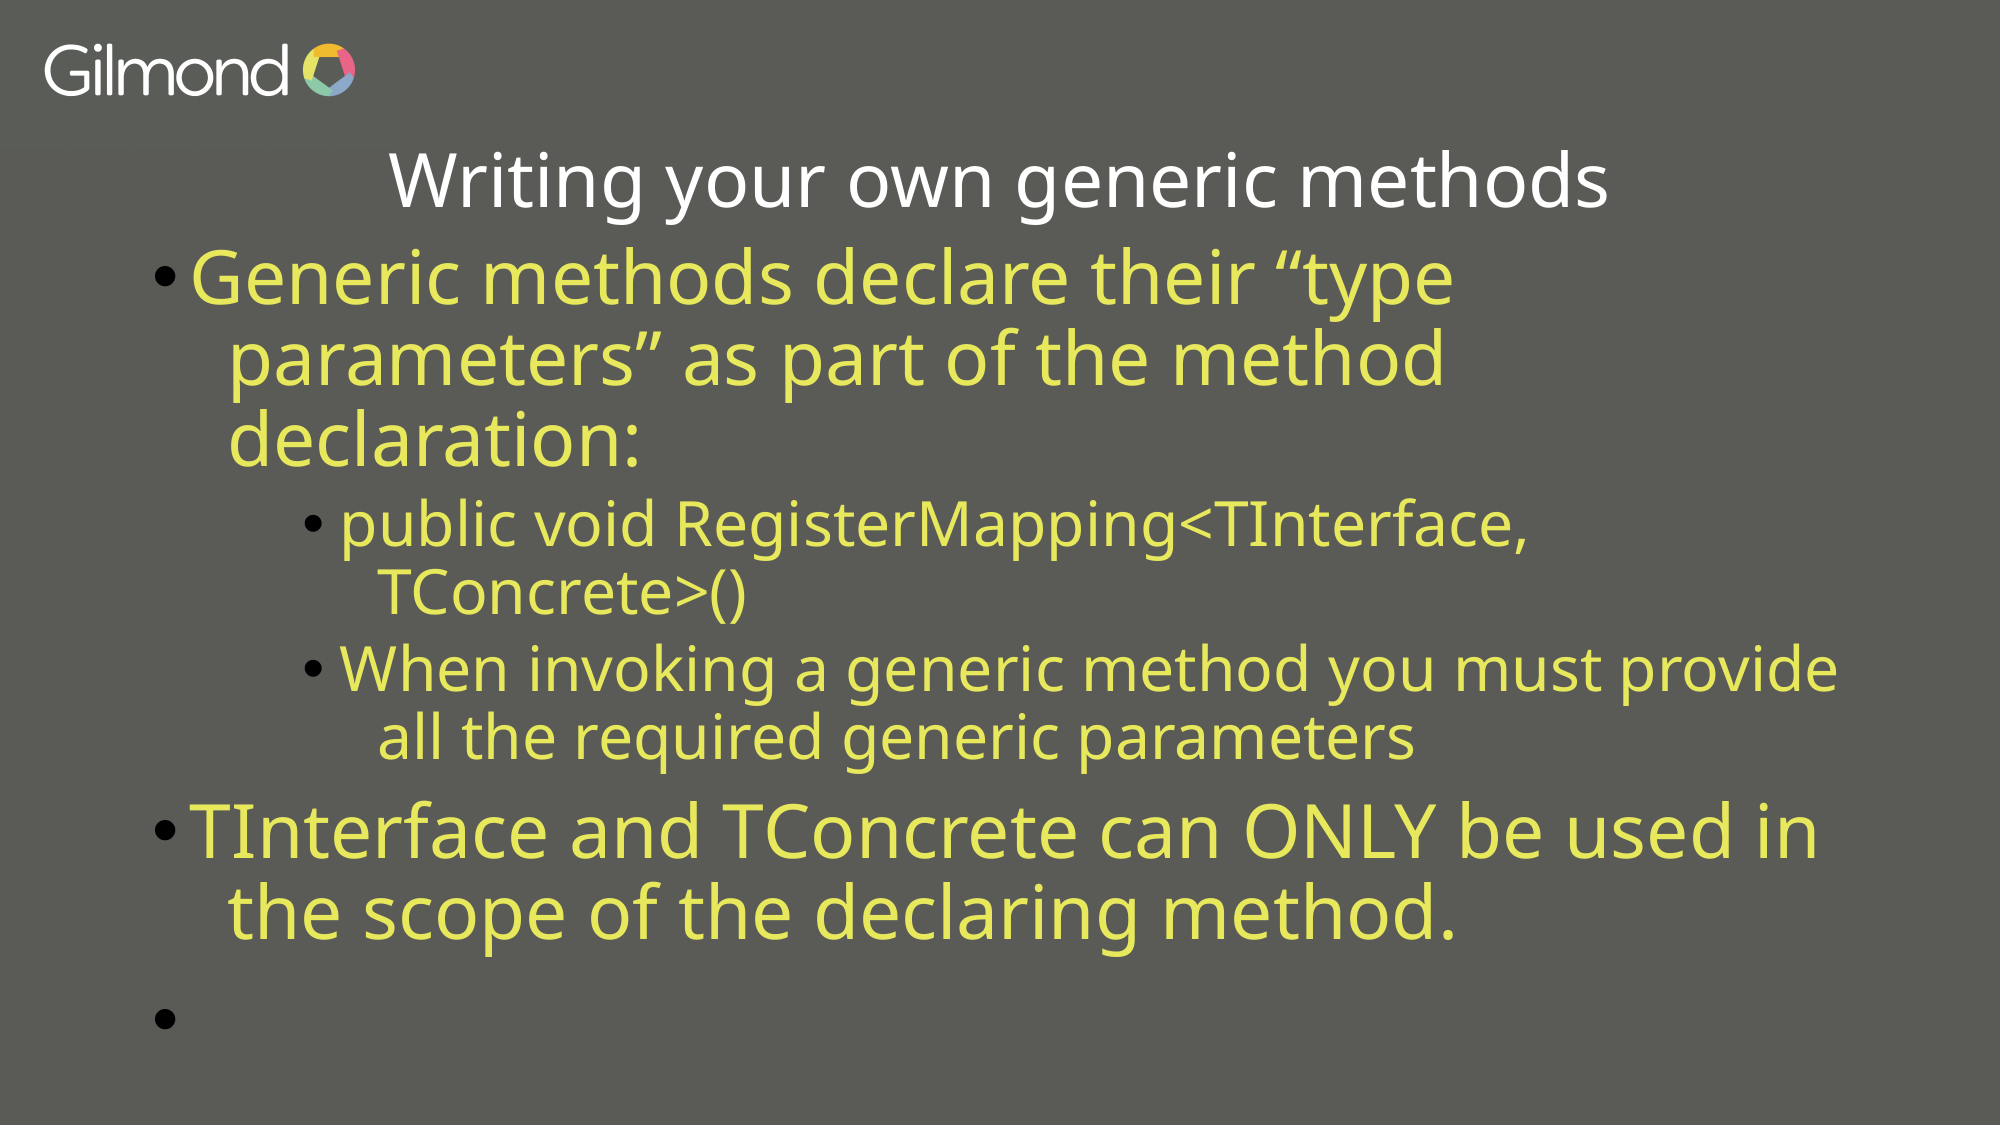

# Writing your own generic methods
Generic methods declare their “type parameters” as part of the method declaration:
public void RegisterMapping<TInterface, TConcrete>()
When invoking a generic method you must provide all the required generic parameters
TInterface and TConcrete can ONLY be used in the scope of the declaring method.